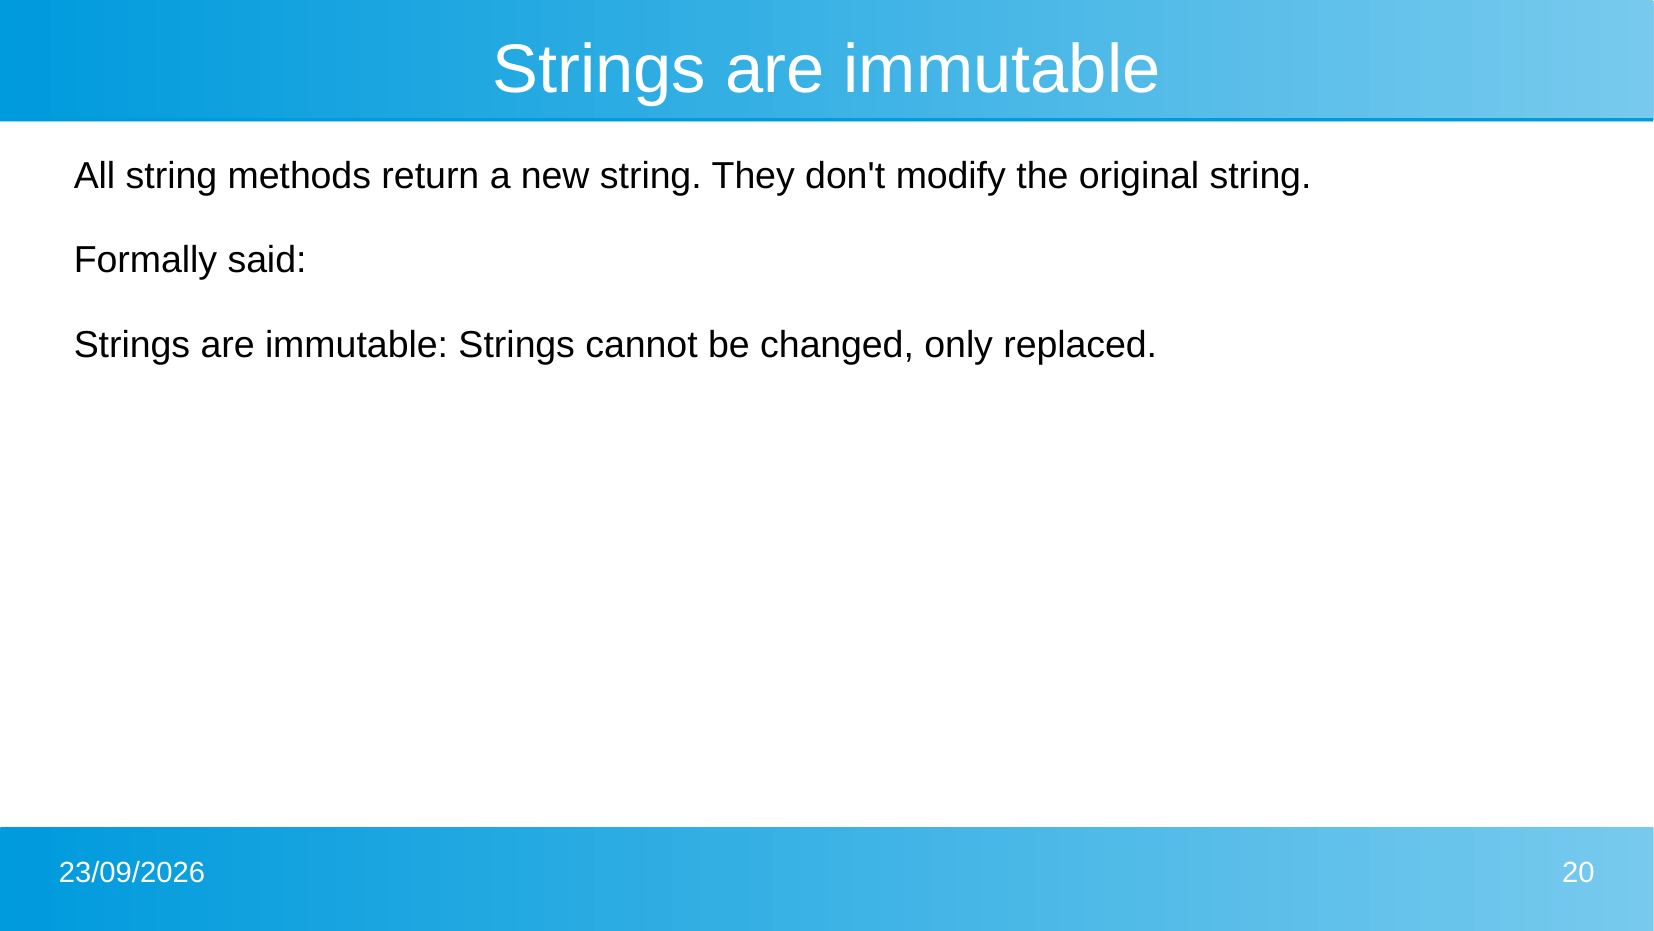

# Strings are immutable
All string methods return a new string. They don't modify the original string.
Formally said:
Strings are immutable: Strings cannot be changed, only replaced.
20